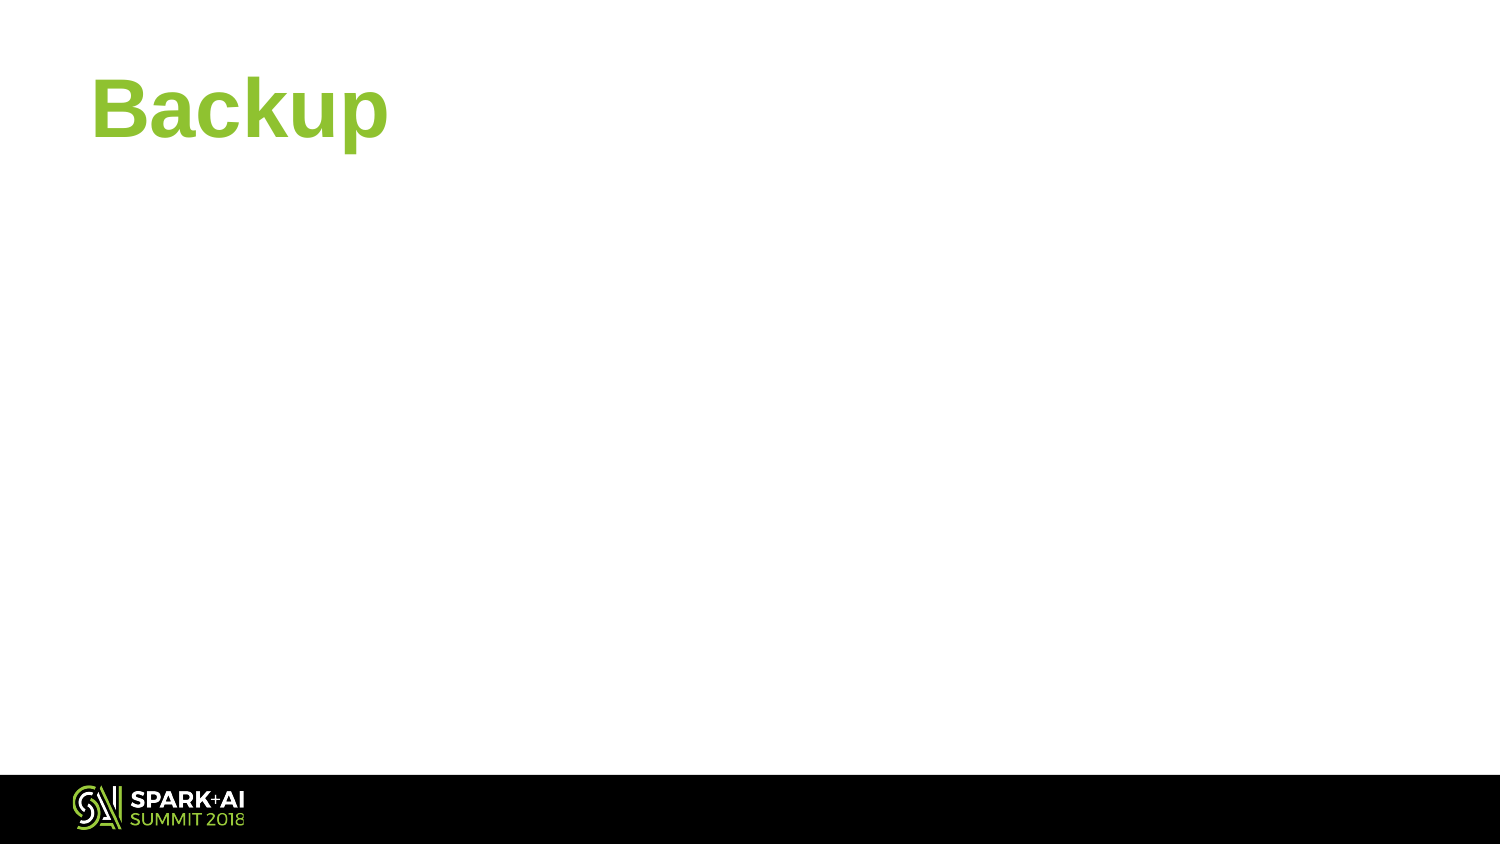

#
Backup
put your #assignedhashtag here by setting the footer in view-header/footer